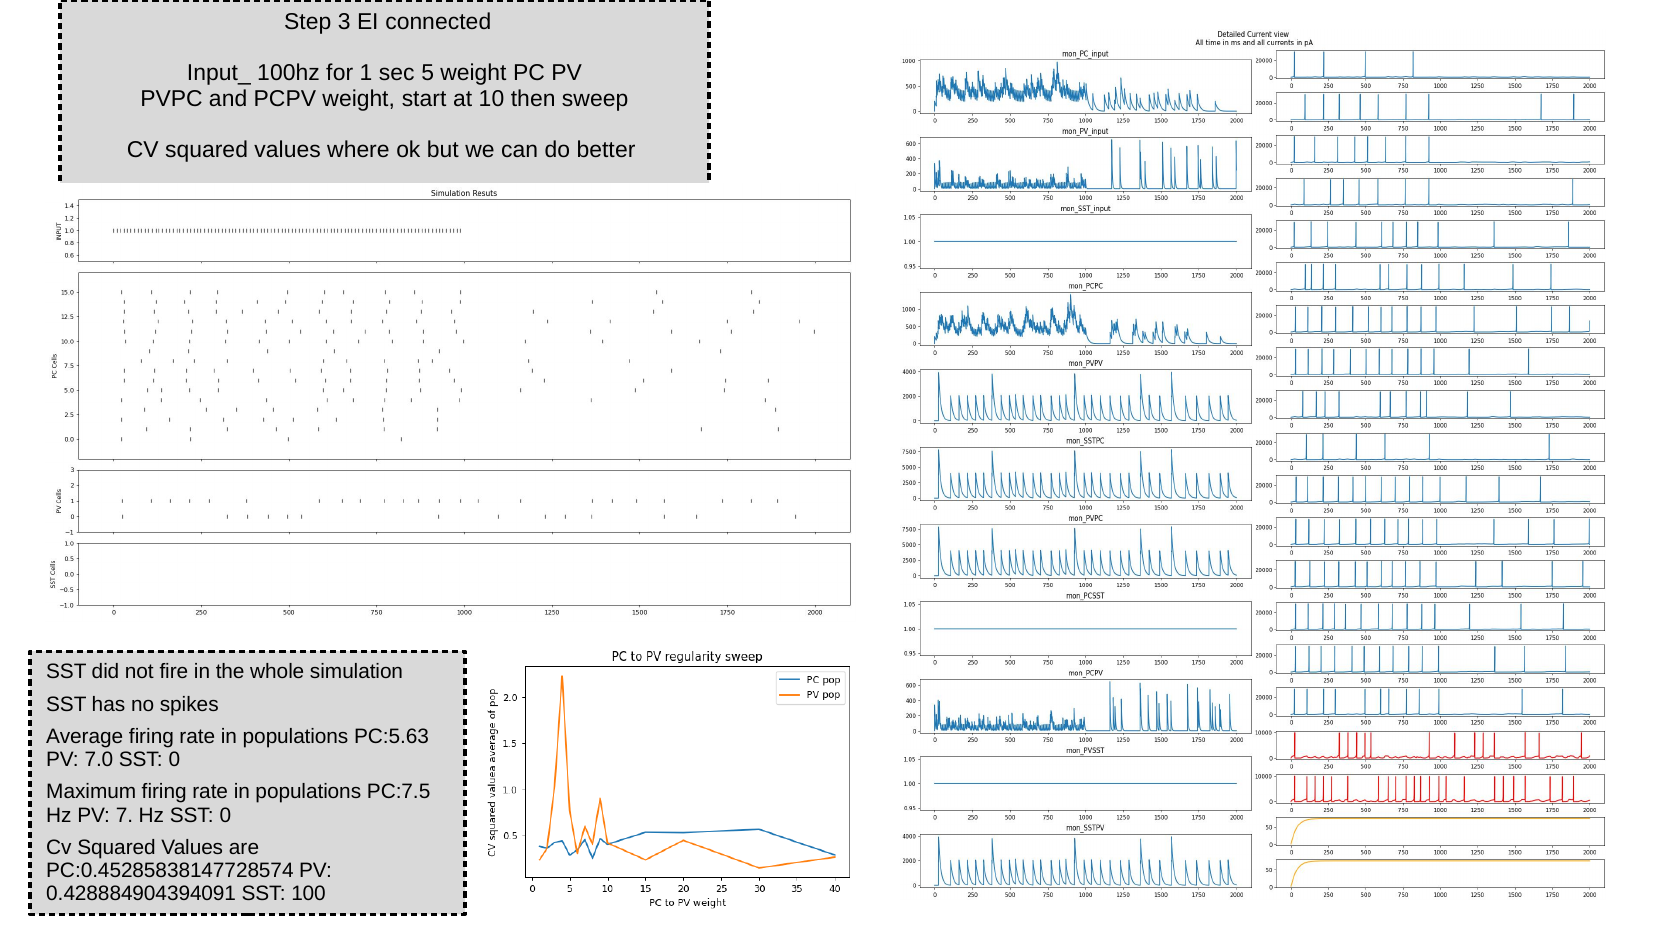

Step 3 EI connected
Input_ 100hz for 1 sec 5 weight PC PV
PVPC and PCPV weight, start at 10 then sweep
CV squared values where ok but we can do better
SST did not fire in the whole simulation
SST has no spikes
Average firing rate in populations PC:5.63 PV: 7.0 SST: 0
Maximum firing rate in populations PC:7.5 Hz PV: 7. Hz SST: 0
Cv Squared Values are PC:0.45285838147728574 PV: 0.428884904394091 SST: 100